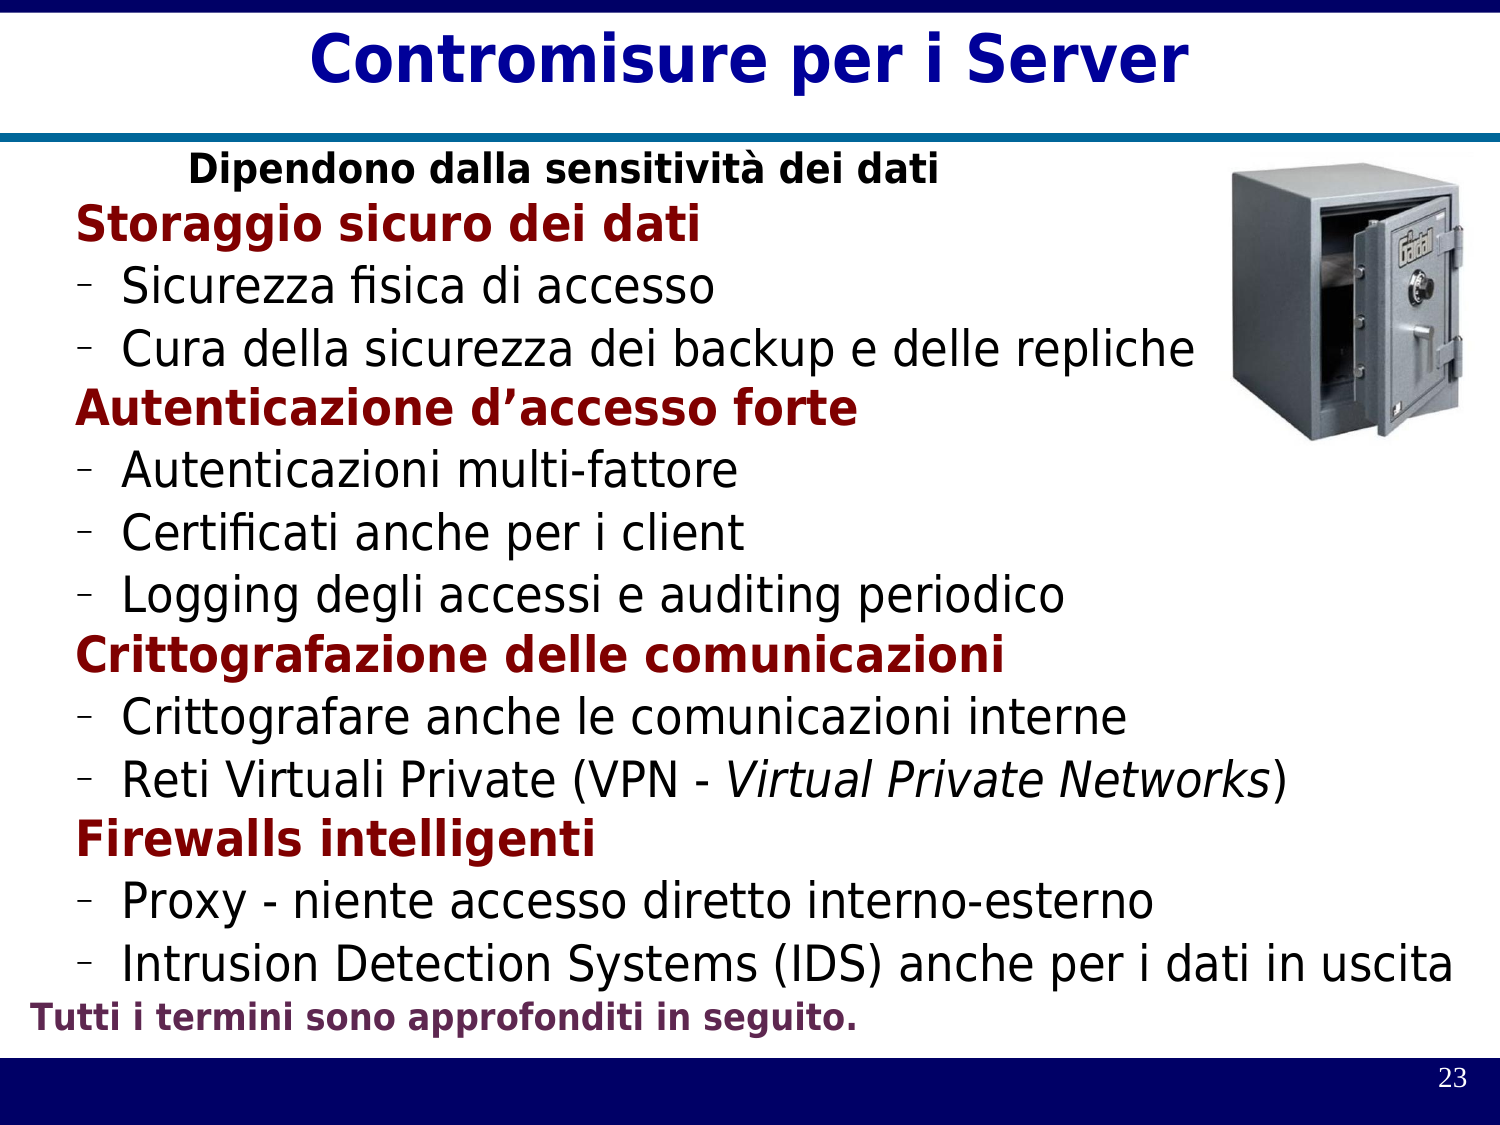

# Contromisure per i Server
Dipendono dalla sensitività dei dati
Storaggio sicuro dei dati
Sicurezza fisica di accesso
Cura della sicurezza dei backup e delle repliche
Autenticazione d’accesso forte
Autenticazioni multi-fattore
Certificati anche per i client
Logging degli accessi e auditing periodico
Crittografazione delle comunicazioni
Crittografare anche le comunicazioni interne
Reti Virtuali Private (VPN - Virtual Private Networks)
Firewalls intelligenti
Proxy - niente accesso diretto interno-esterno
Intrusion Detection Systems (IDS) anche per i dati in uscita
Tutti i termini sono approfonditi in seguito.